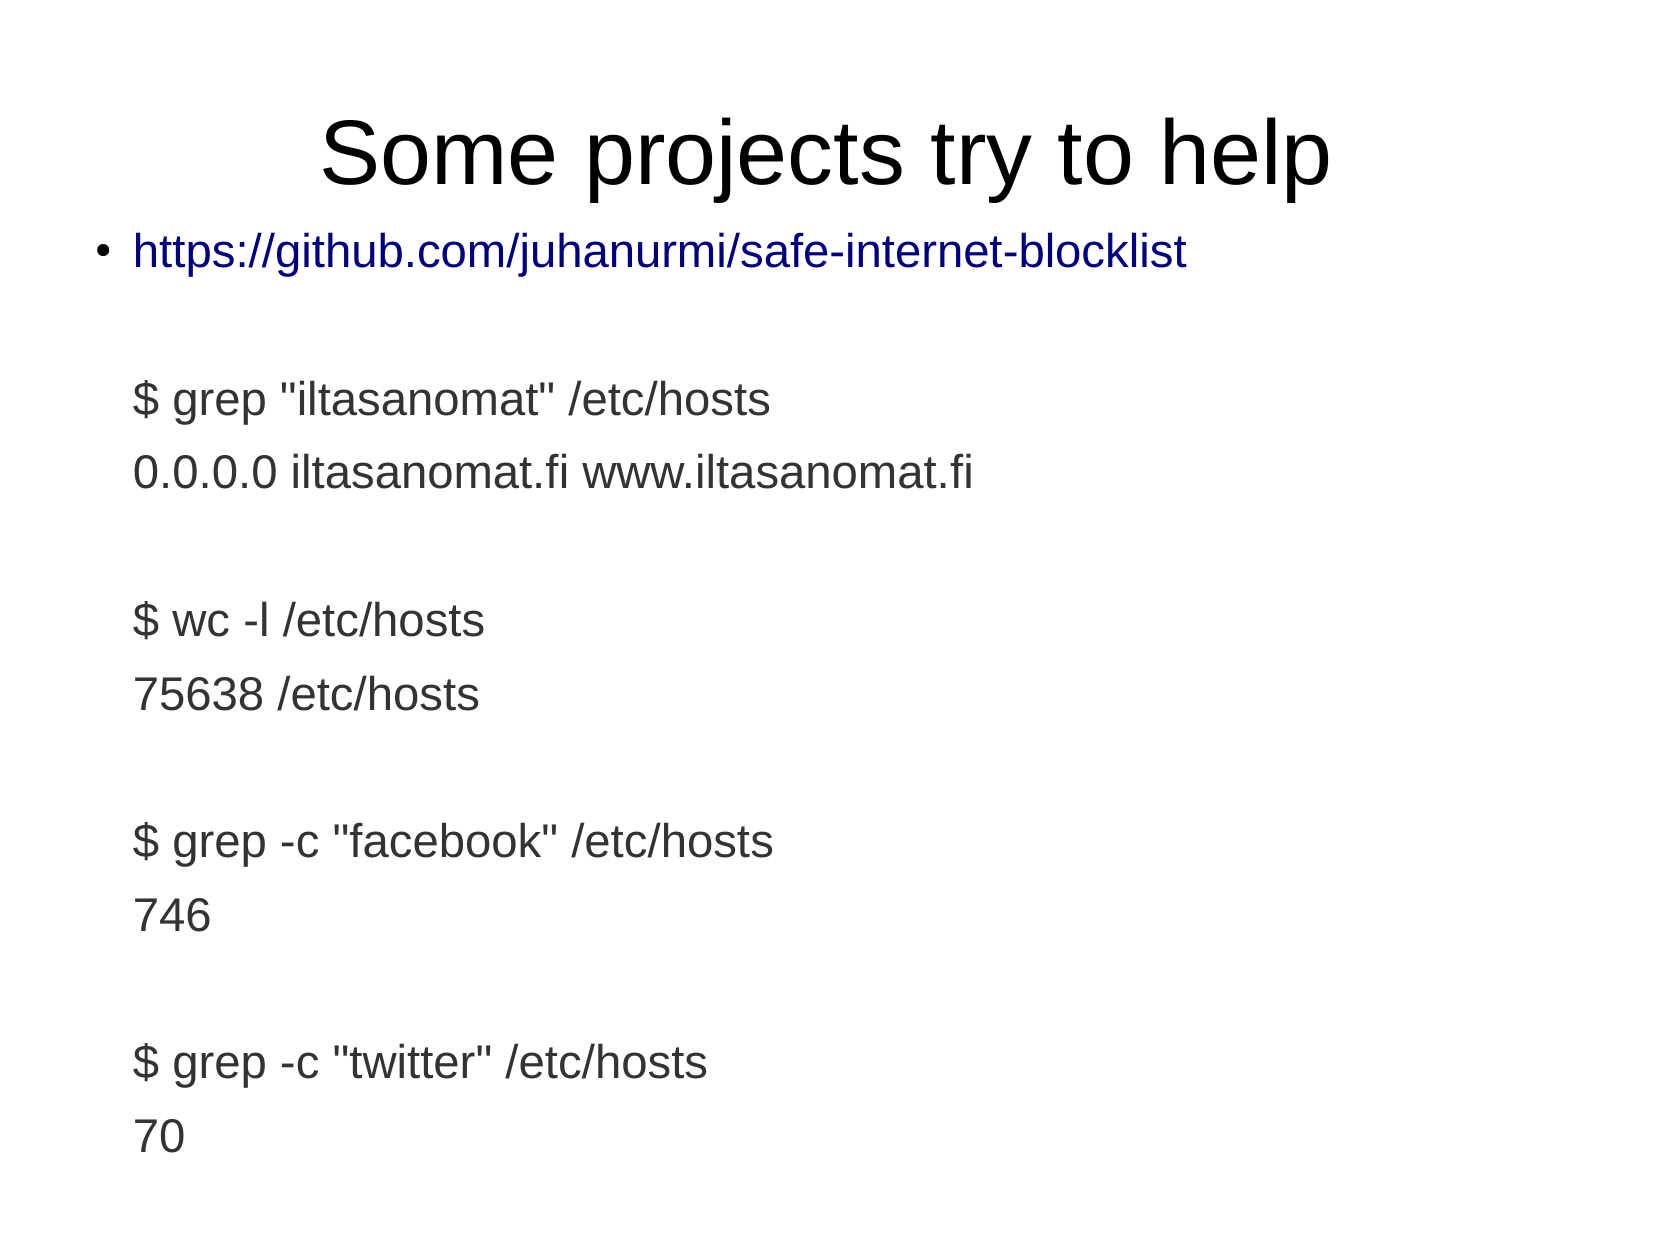

# Some projects try to help
https://github.com/juhanurmi/safe-internet-blocklist
$ grep "iltasanomat" /etc/hosts
0.0.0.0 iltasanomat.fi www.iltasanomat.fi
$ wc -l /etc/hosts
75638 /etc/hosts
$ grep -c "facebook" /etc/hosts
746
$ grep -c "twitter" /etc/hosts
70